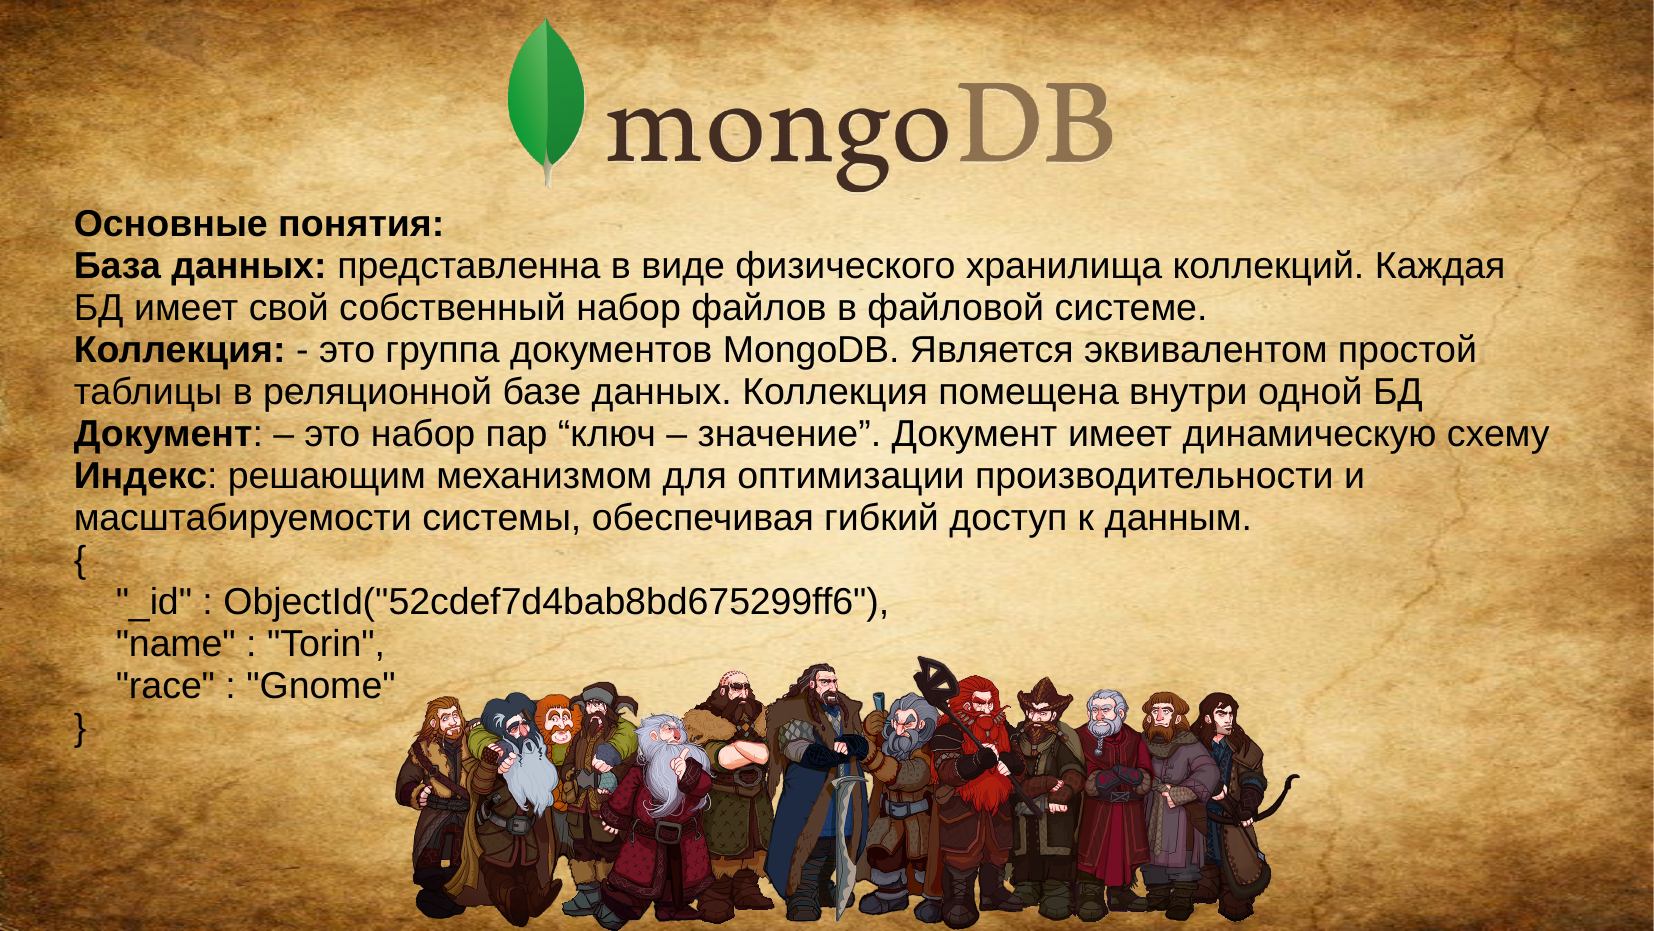

Основные понятия:
База данных: представленна в виде физического хранилища коллекций. Каждая БД имеет свой собственный набор файлов в файловой системе.
Коллекция: - это группа документов MongoDB. Является эквивалентом простой таблицы в реляционной базе данных. Коллекция помещена внутри одной БД
Документ: – это набор пар “ключ – значение”. Документ имеет динамическую схему
Индекс: решающим механизмом для оптимизации производительности и масштабируемости системы, обеспечивая гибкий доступ к данным.
{
 "_id" : ObjectId("52cdef7d4bab8bd675299ff6"),
 "name" : "Torin",
 "race" : "Gnome"
}